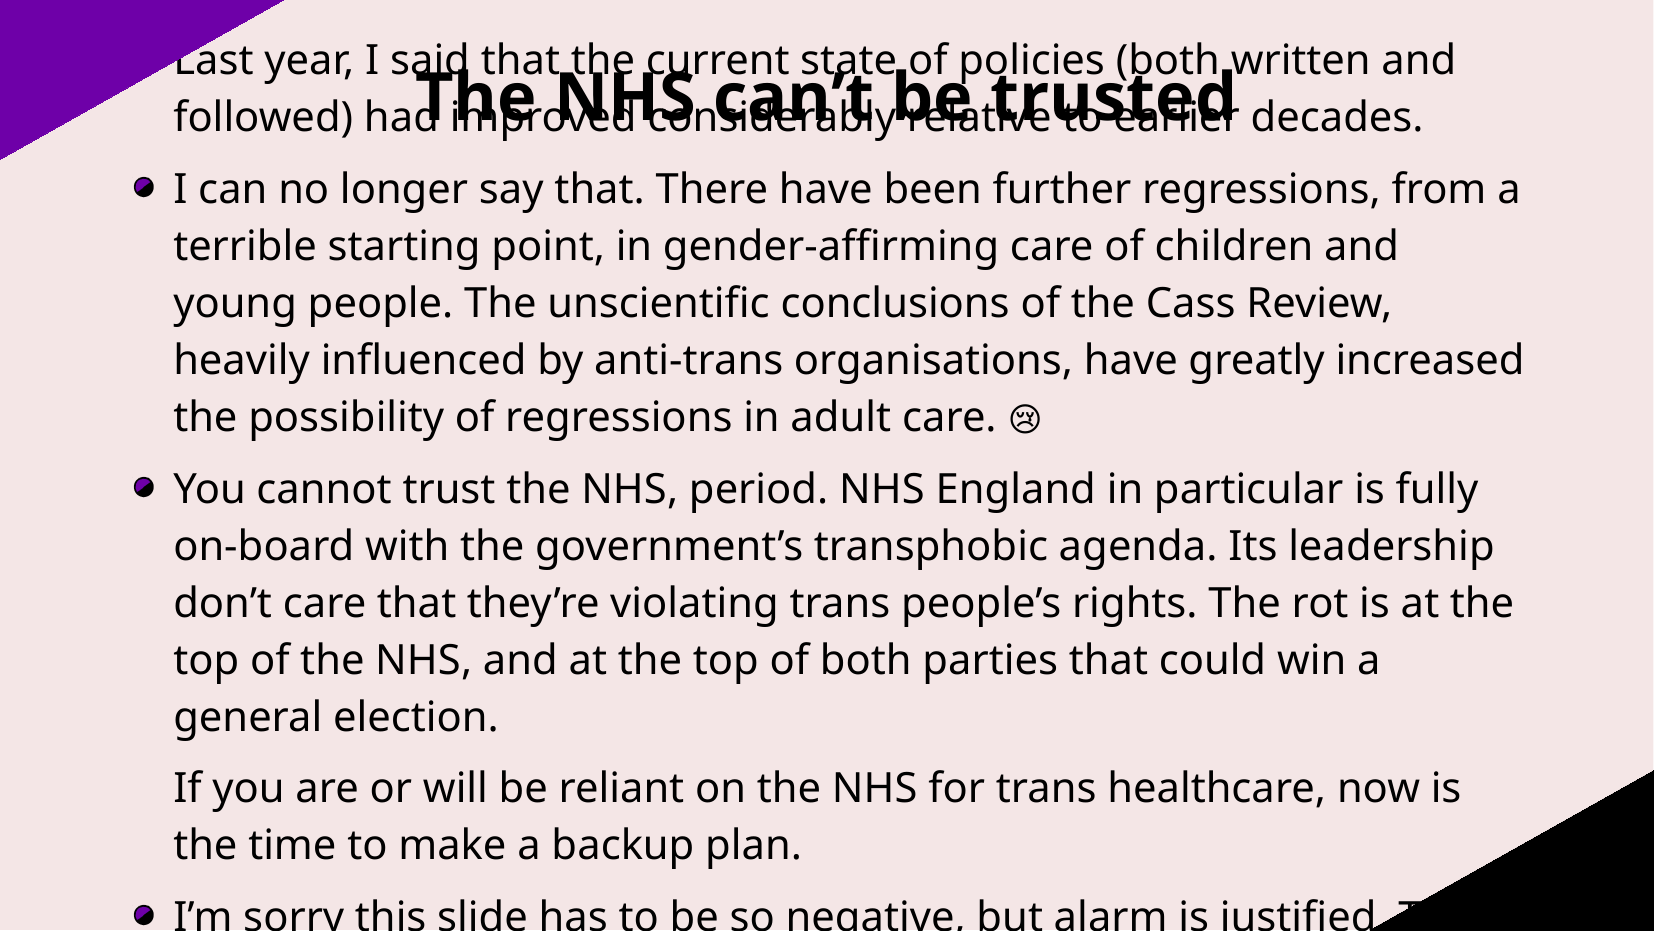

Last year, I said that the current state of policies (both written and followed) had improved considerably relative to earlier decades.
I can no longer say that. There have been further regressions, from a terrible starting point, in gender-affirming care of children and young people. The unscientific conclusions of the Cass Review, heavily influenced by anti-trans organisations, have greatly increased the possibility of regressions in adult care. 😢
You cannot trust the NHS, period. NHS England in particular is fully on-board with the government’s transphobic agenda. Its leadership don’t care that they’re violating trans people’s rights. The rot is at the top of the NHS, and at the top of both parties that could win a general election.
If you are or will be reliant on the NHS for trans healthcare, now is the time to make a backup plan.
I’m sorry this slide has to be so negative, but alarm is justified. There hasn’t been this sharp a policy regression in over 30 years.
# The NHS can’t be trusted